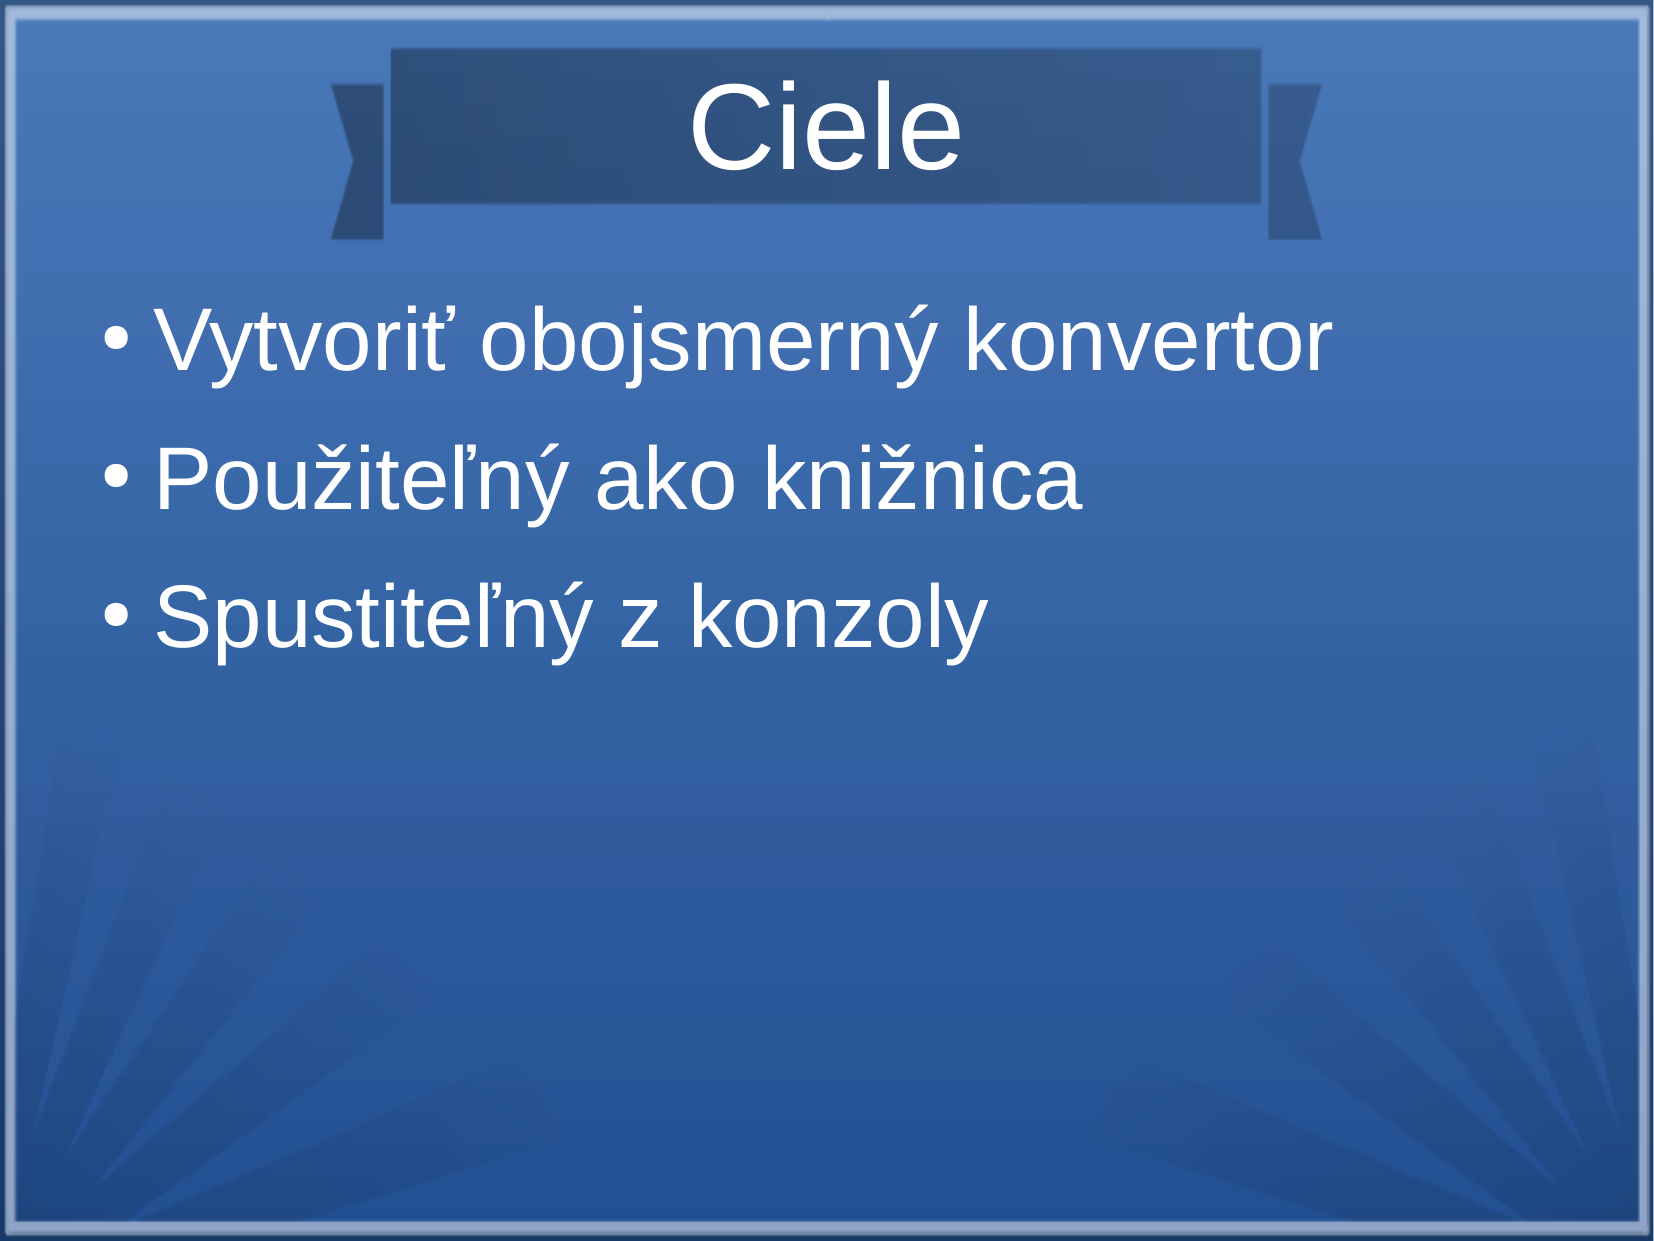

# Ciele
Vytvoriť obojsmerný konvertor
Použiteľný ako knižnica
Spustiteľný z konzoly